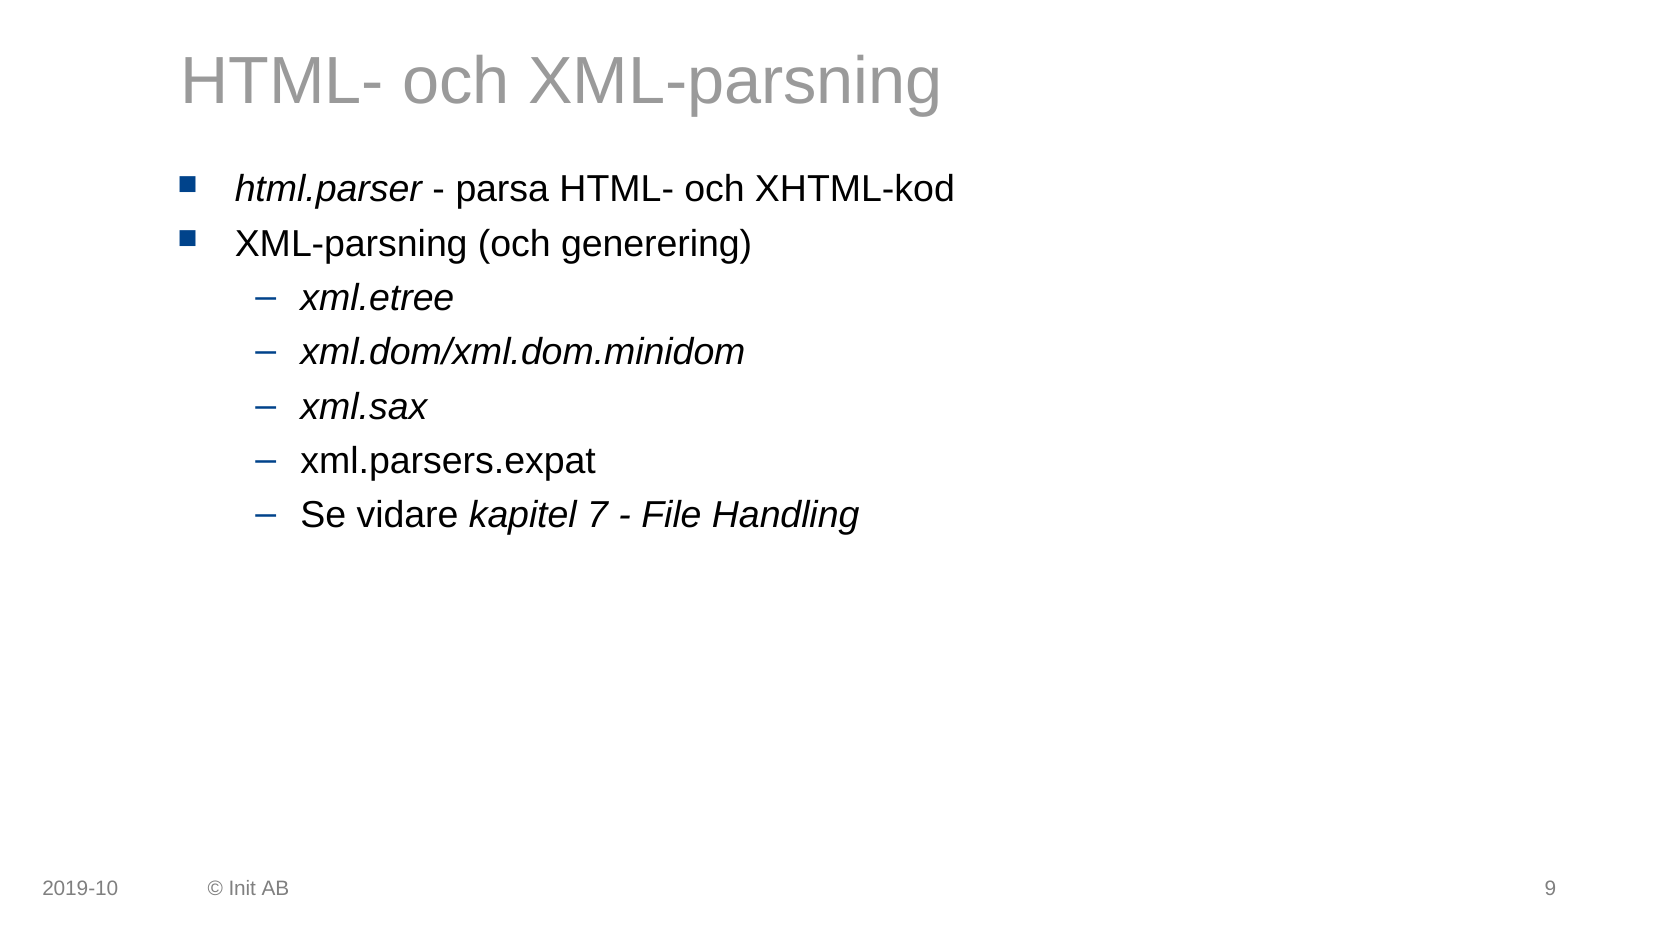

HTML- och XML-parsning
html.parser - parsa HTML- och XHTML-kod
XML-parsning (och generering)
xml.etree
xml.dom/xml.dom.minidom
xml.sax
xml.parsers.expat
Se vidare kapitel 7 - File Handling
2019-10
© Init AB